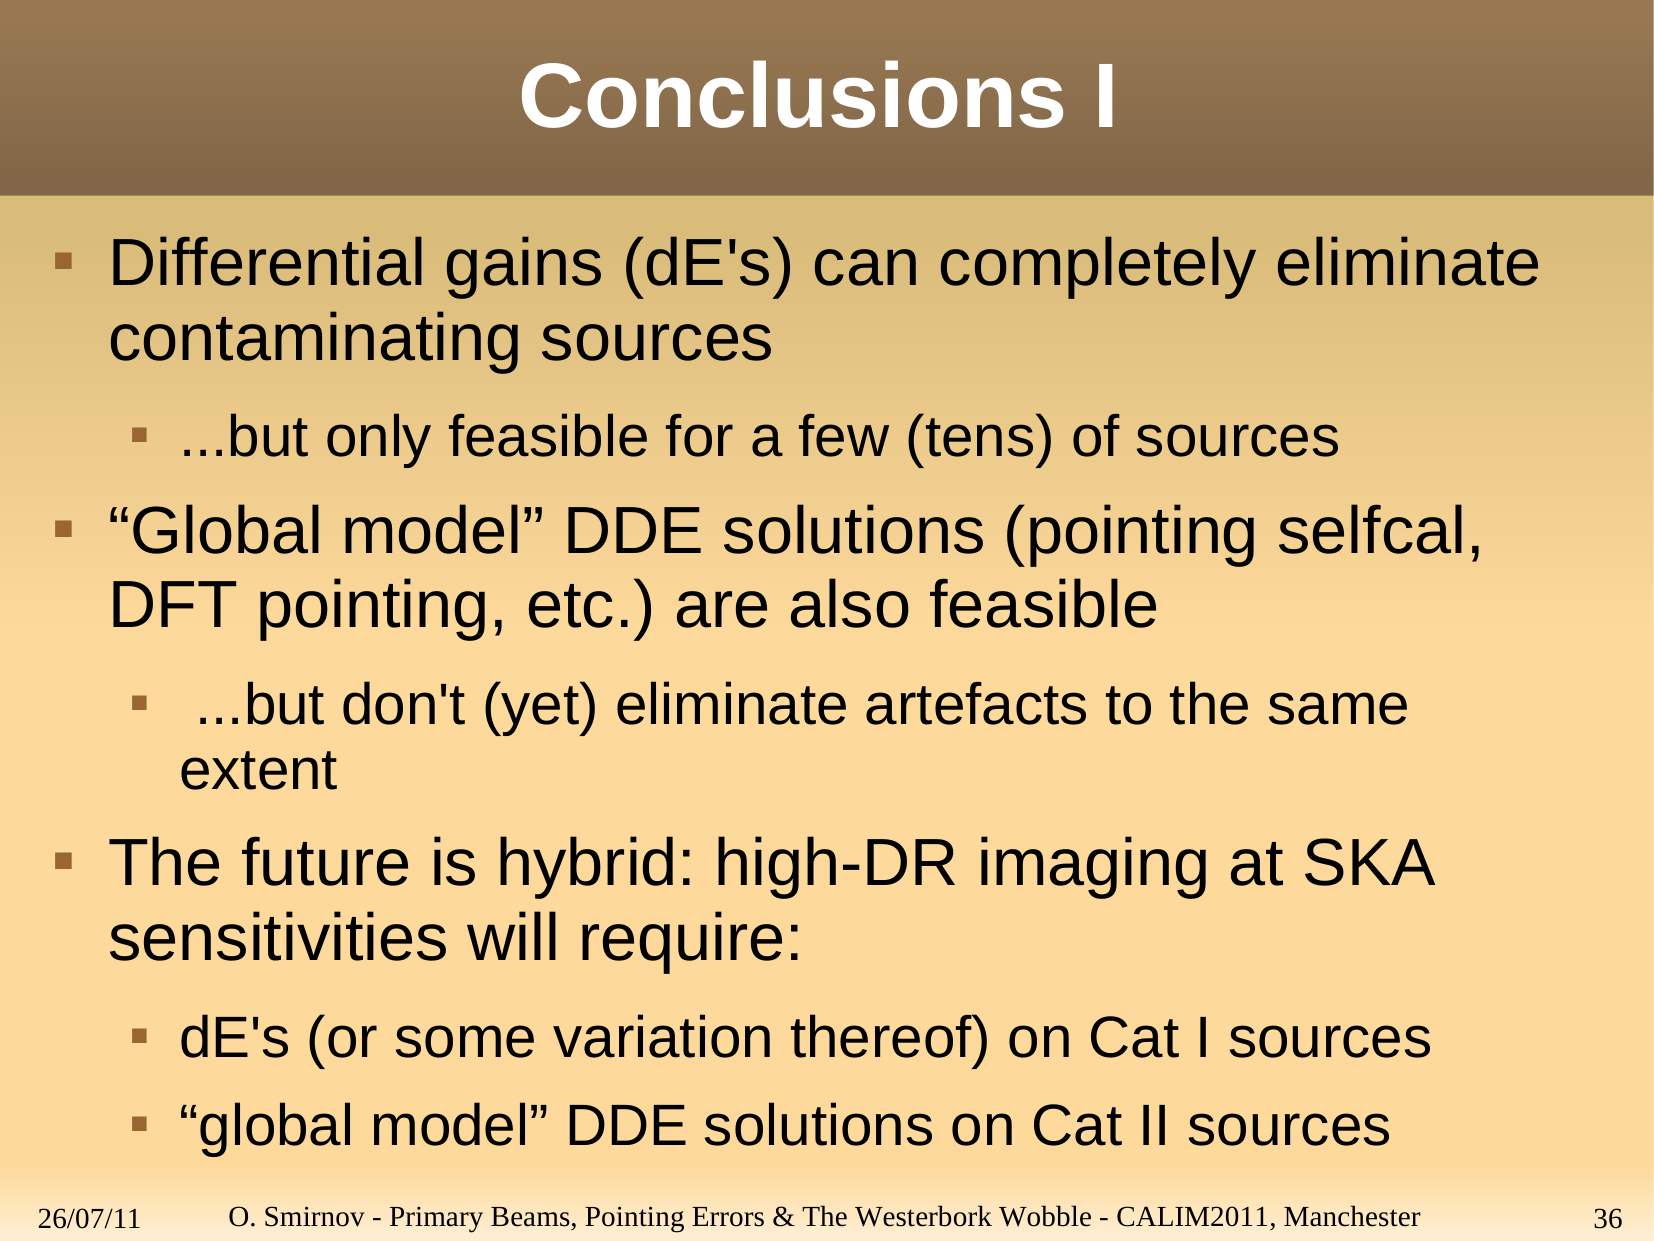

# Conclusions I
Differential gains (dE's) can completely eliminate contaminating sources
...but only feasible for a few (tens) of sources
“Global model” DDE solutions (pointing selfcal, DFT pointing, etc.) are also feasible
 ...but don't (yet) eliminate artefacts to the same extent
The future is hybrid: high-DR imaging at SKA sensitivities will require:
dE's (or some variation thereof) on Cat I sources
“global model” DDE solutions on Cat II sources
O. Smirnov - Primary Beams, Pointing Errors & The Westerbork Wobble - CALIM2011, Manchester
26/07/11
36